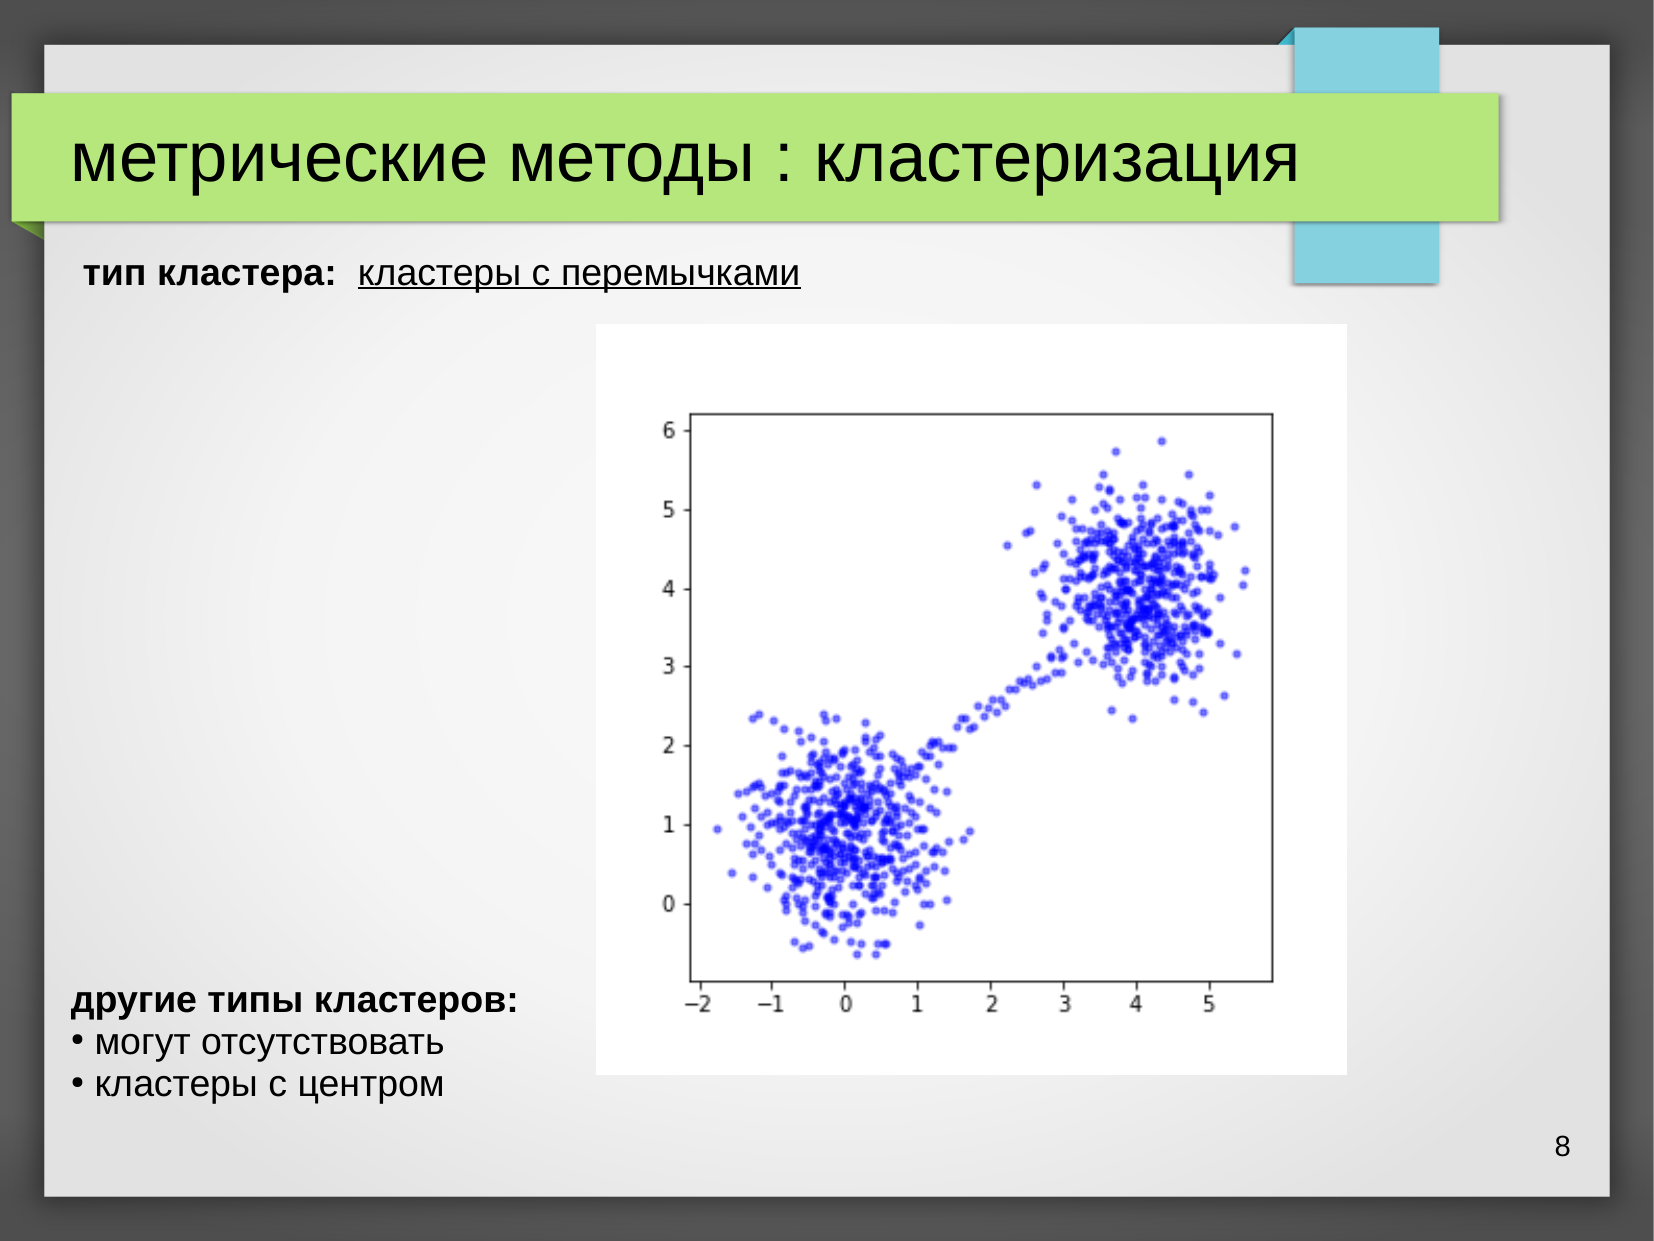

метрические методы : кластеризация
# тип кластера: кластеры с перемычками
другие типы кластеров:
 могут отсутствовать
 кластеры с центром
8